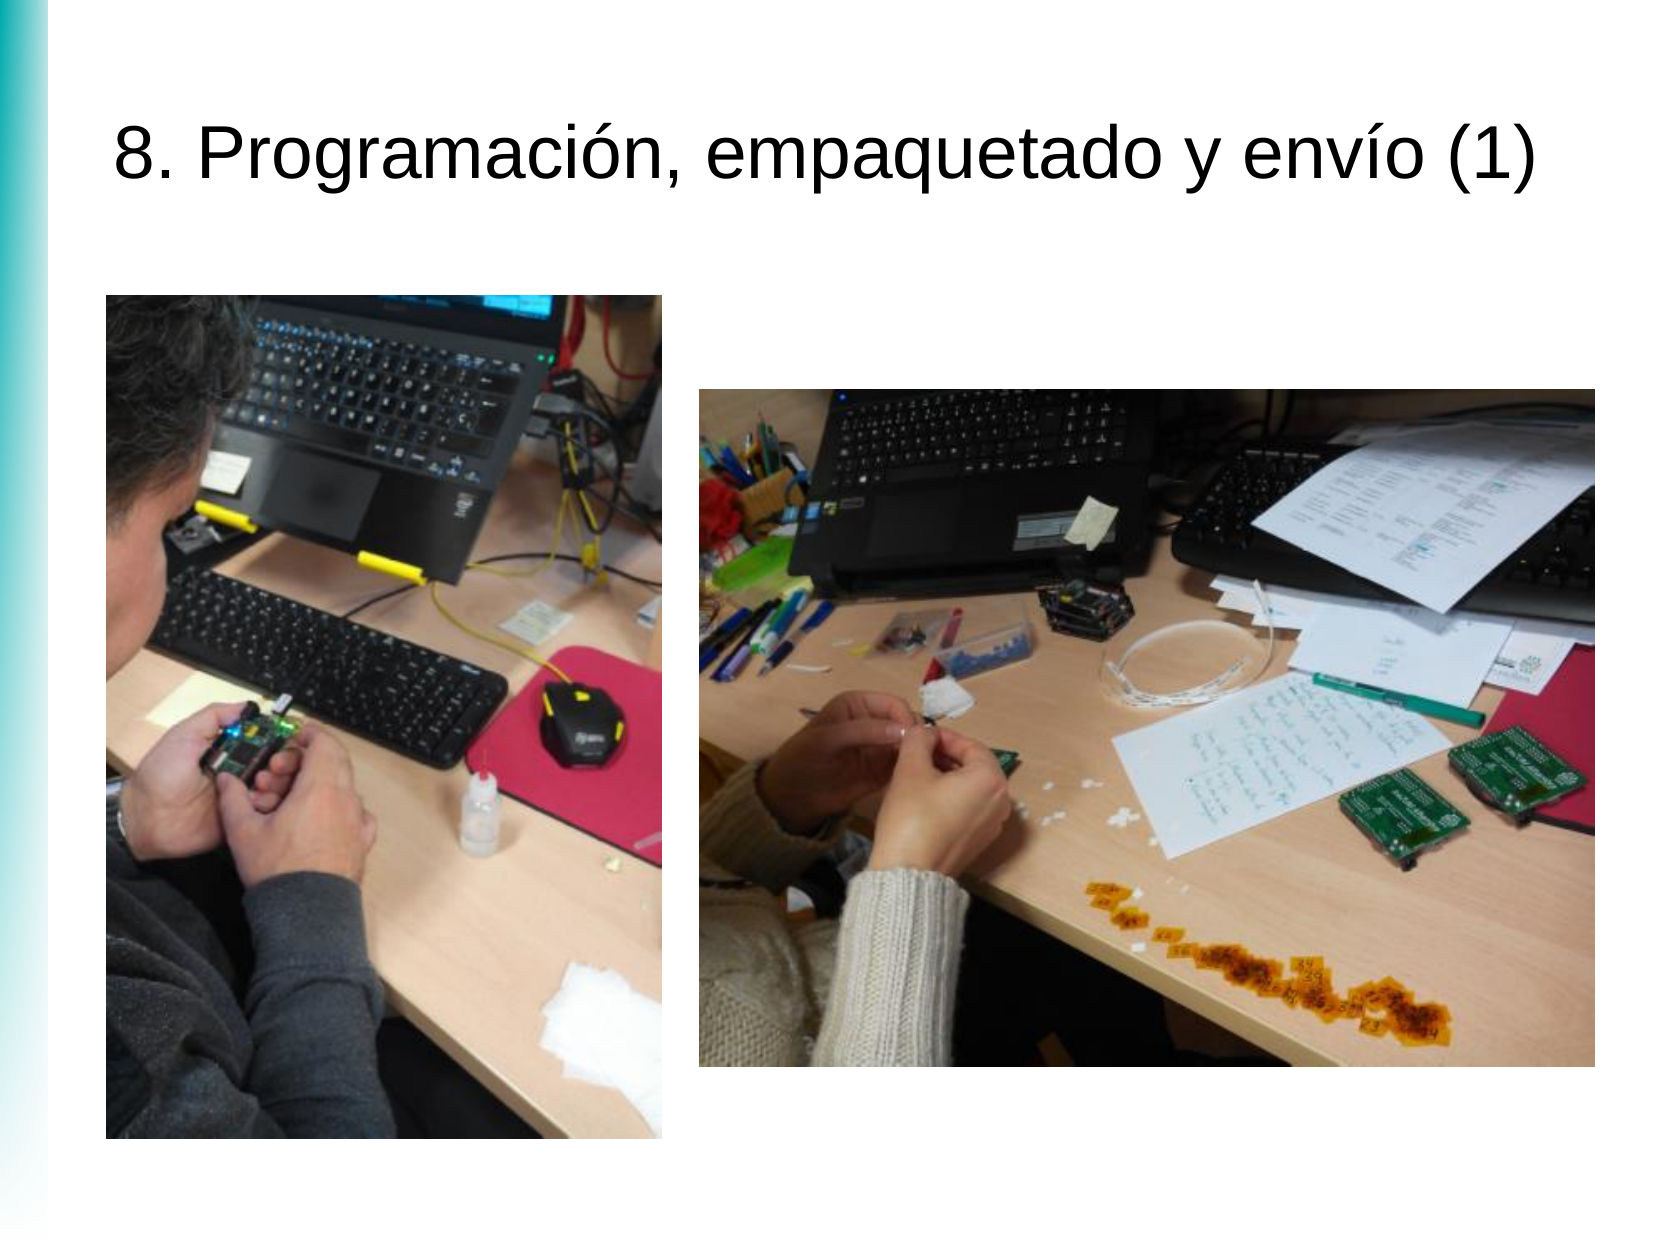

# 8. Programación, empaquetado y envío (1)